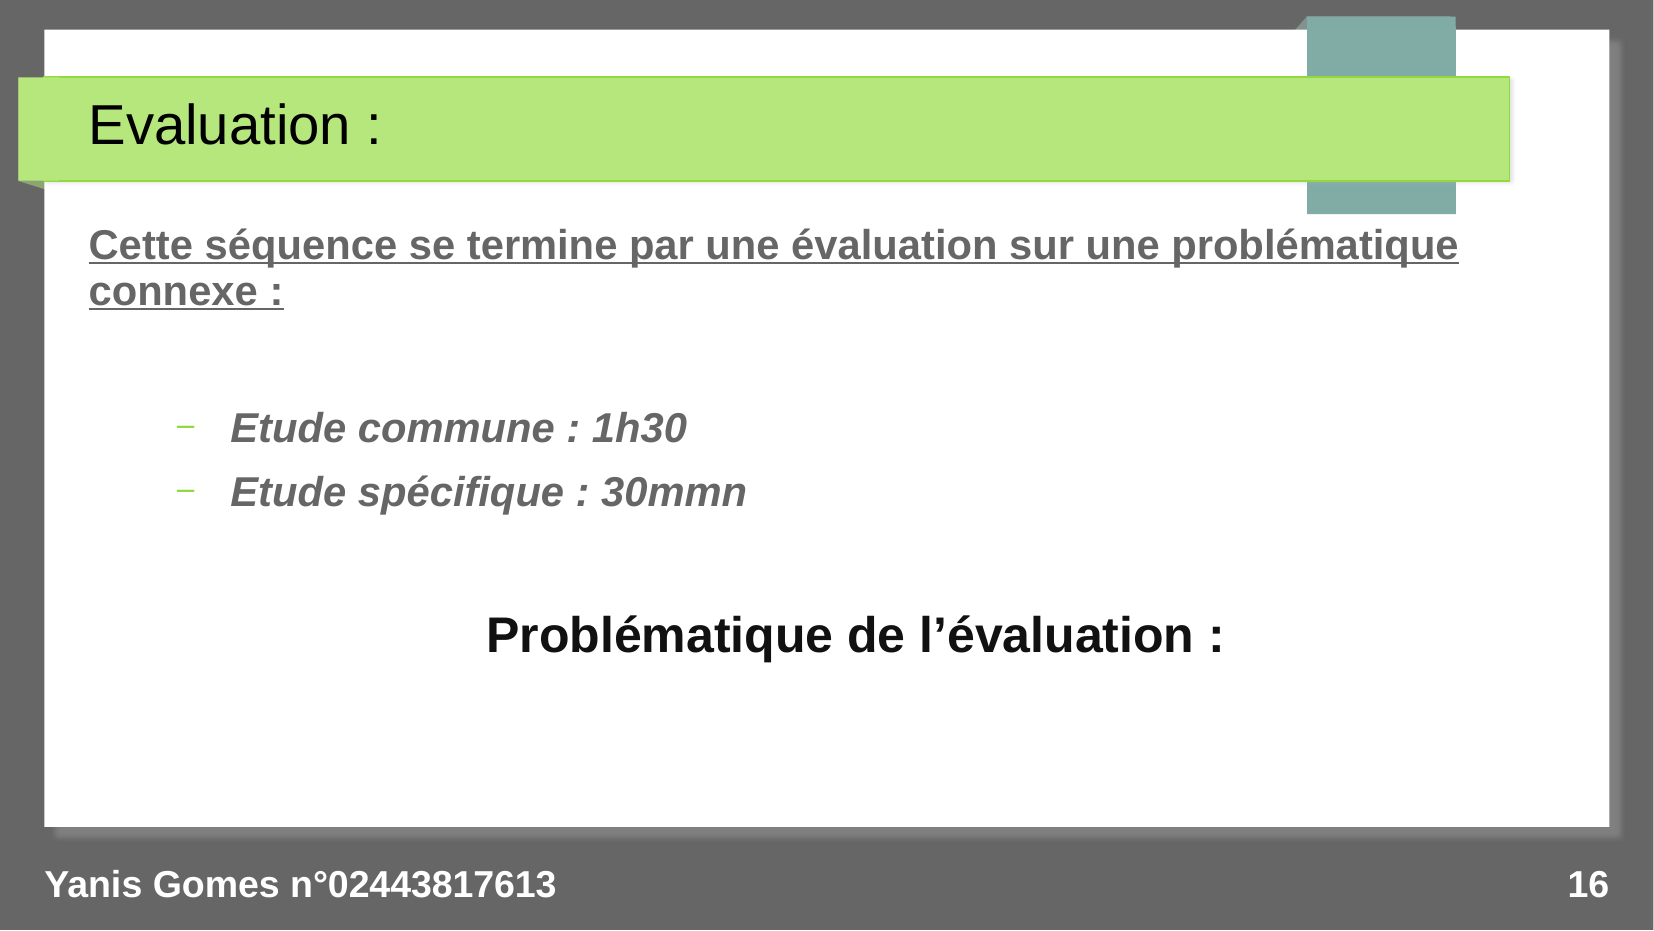

# Evaluation :
Cette séquence se termine par une évaluation sur une problématique connexe :
Etude commune : 1h30
Etude spécifique : 30mmn
Problématique de l’évaluation :
Yanis Gomes n°02443817613